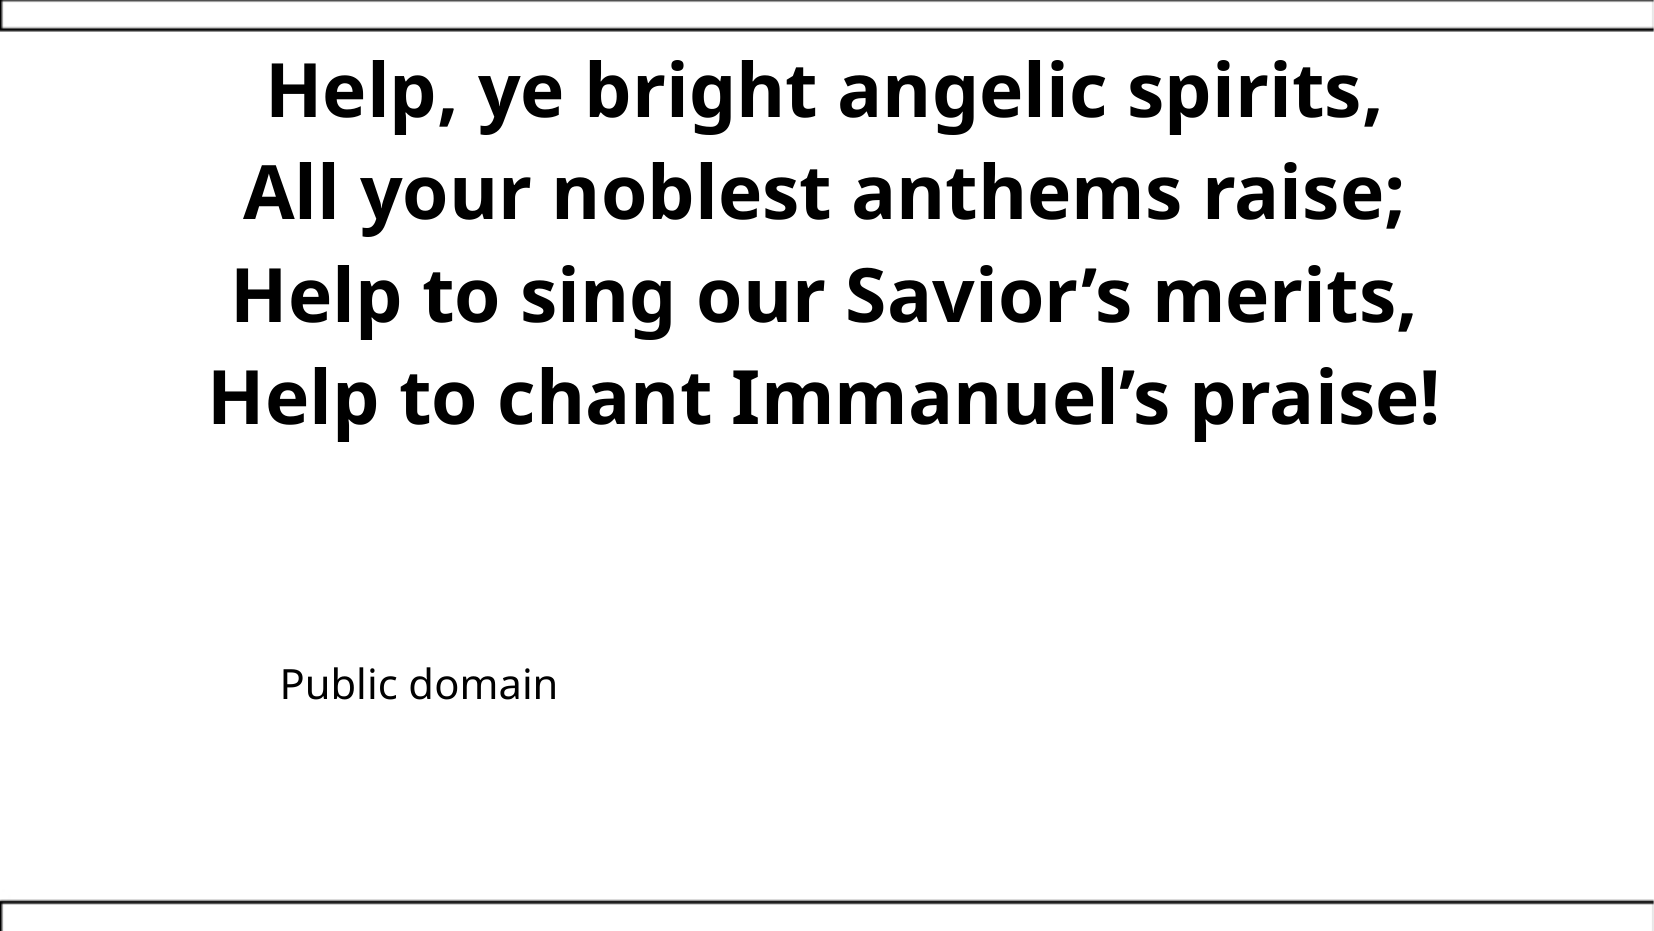

Help, ye bright angelic spirits,
All your noblest anthems raise;
Help to sing our Savior’s merits,
Help to chant Immanuel’s praise!
 Public domain